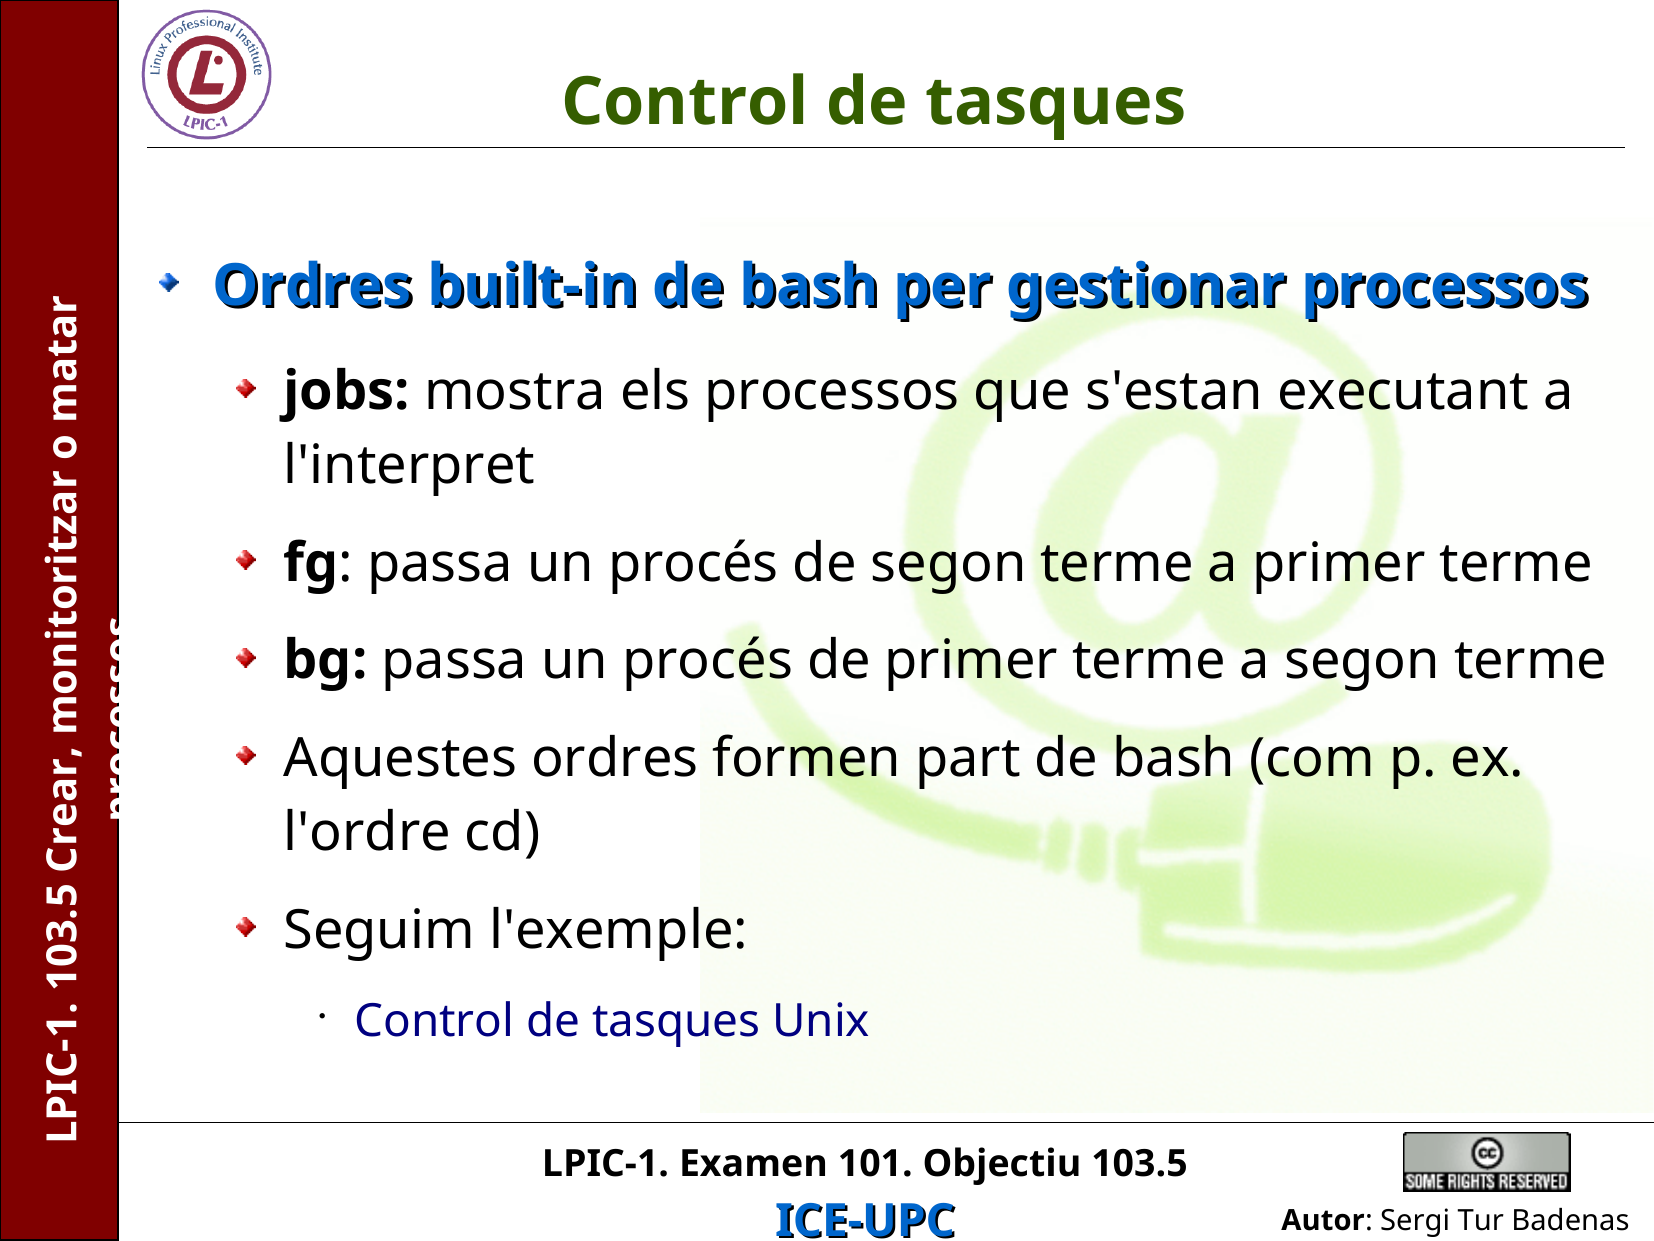

# Control de tasques
Ordres built-in de bash per gestionar processos
jobs: mostra els processos que s'estan executant a l'interpret
fg: passa un procés de segon terme a primer terme
bg: passa un procés de primer terme a segon terme
Aquestes ordres formen part de bash (com p. ex. l'ordre cd)
Seguim l'exemple:
Control de tasques Unix